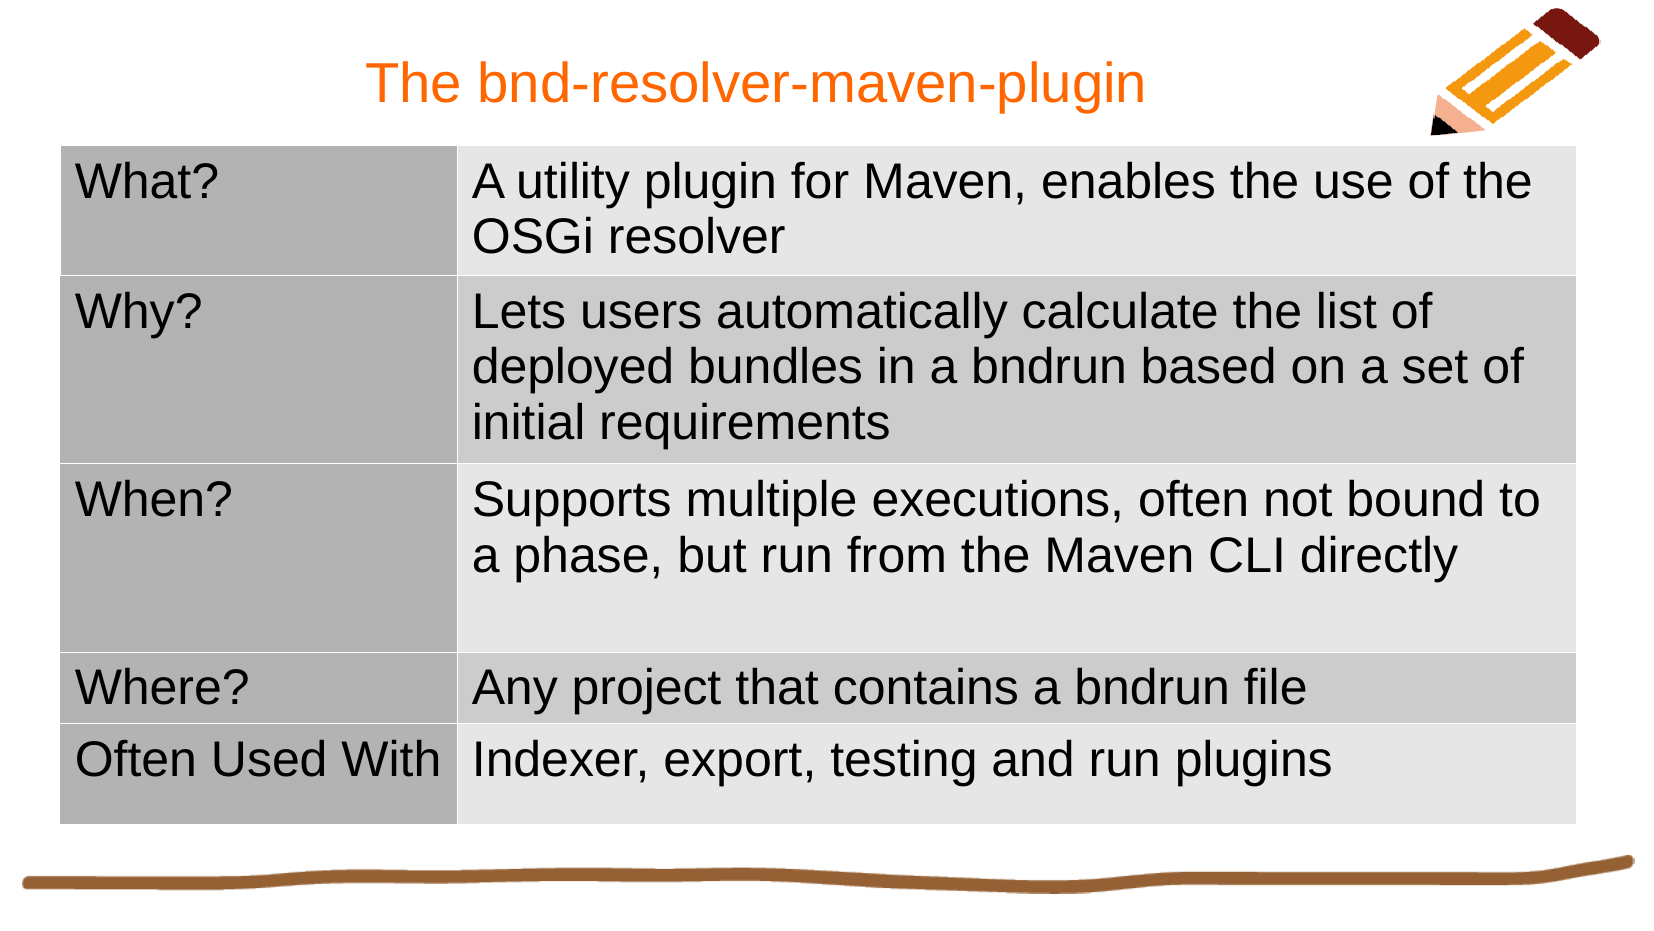

# The bnd-resolver-maven-plugin
| What? | A utility plugin for Maven, enables the use of the OSGi resolver |
| --- | --- |
| Why? | Lets users automatically calculate the list of deployed bundles in a bndrun based on a set of initial requirements |
| When? | Supports multiple executions, often not bound to a phase, but run from the Maven CLI directly |
| Where? | Any project that contains a bndrun file |
| Often Used With | Indexer, export, testing and run plugins |